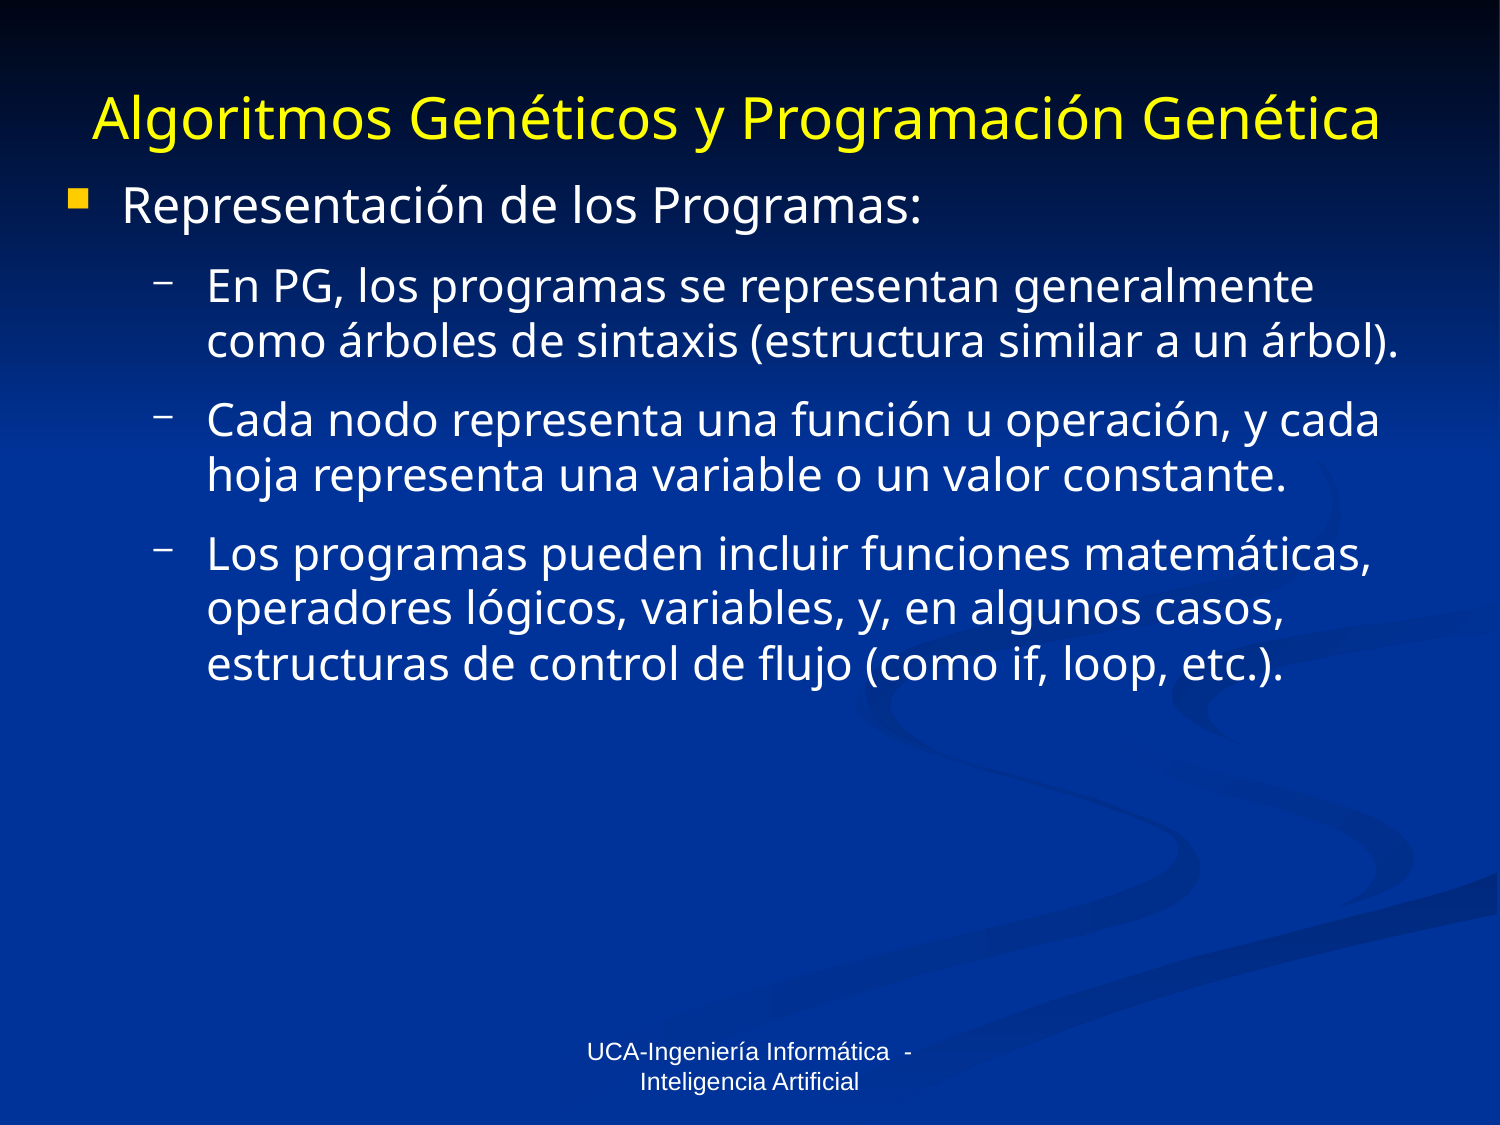

# Algoritmos Genéticos y Programación Genética
Representación de los Programas:
En PG, los programas se representan generalmente como árboles de sintaxis (estructura similar a un árbol).
Cada nodo representa una función u operación, y cada hoja representa una variable o un valor constante.
Los programas pueden incluir funciones matemáticas, operadores lógicos, variables, y, en algunos casos, estructuras de control de flujo (como if, loop, etc.).
UCA-Ingeniería Informática - Inteligencia Artificial